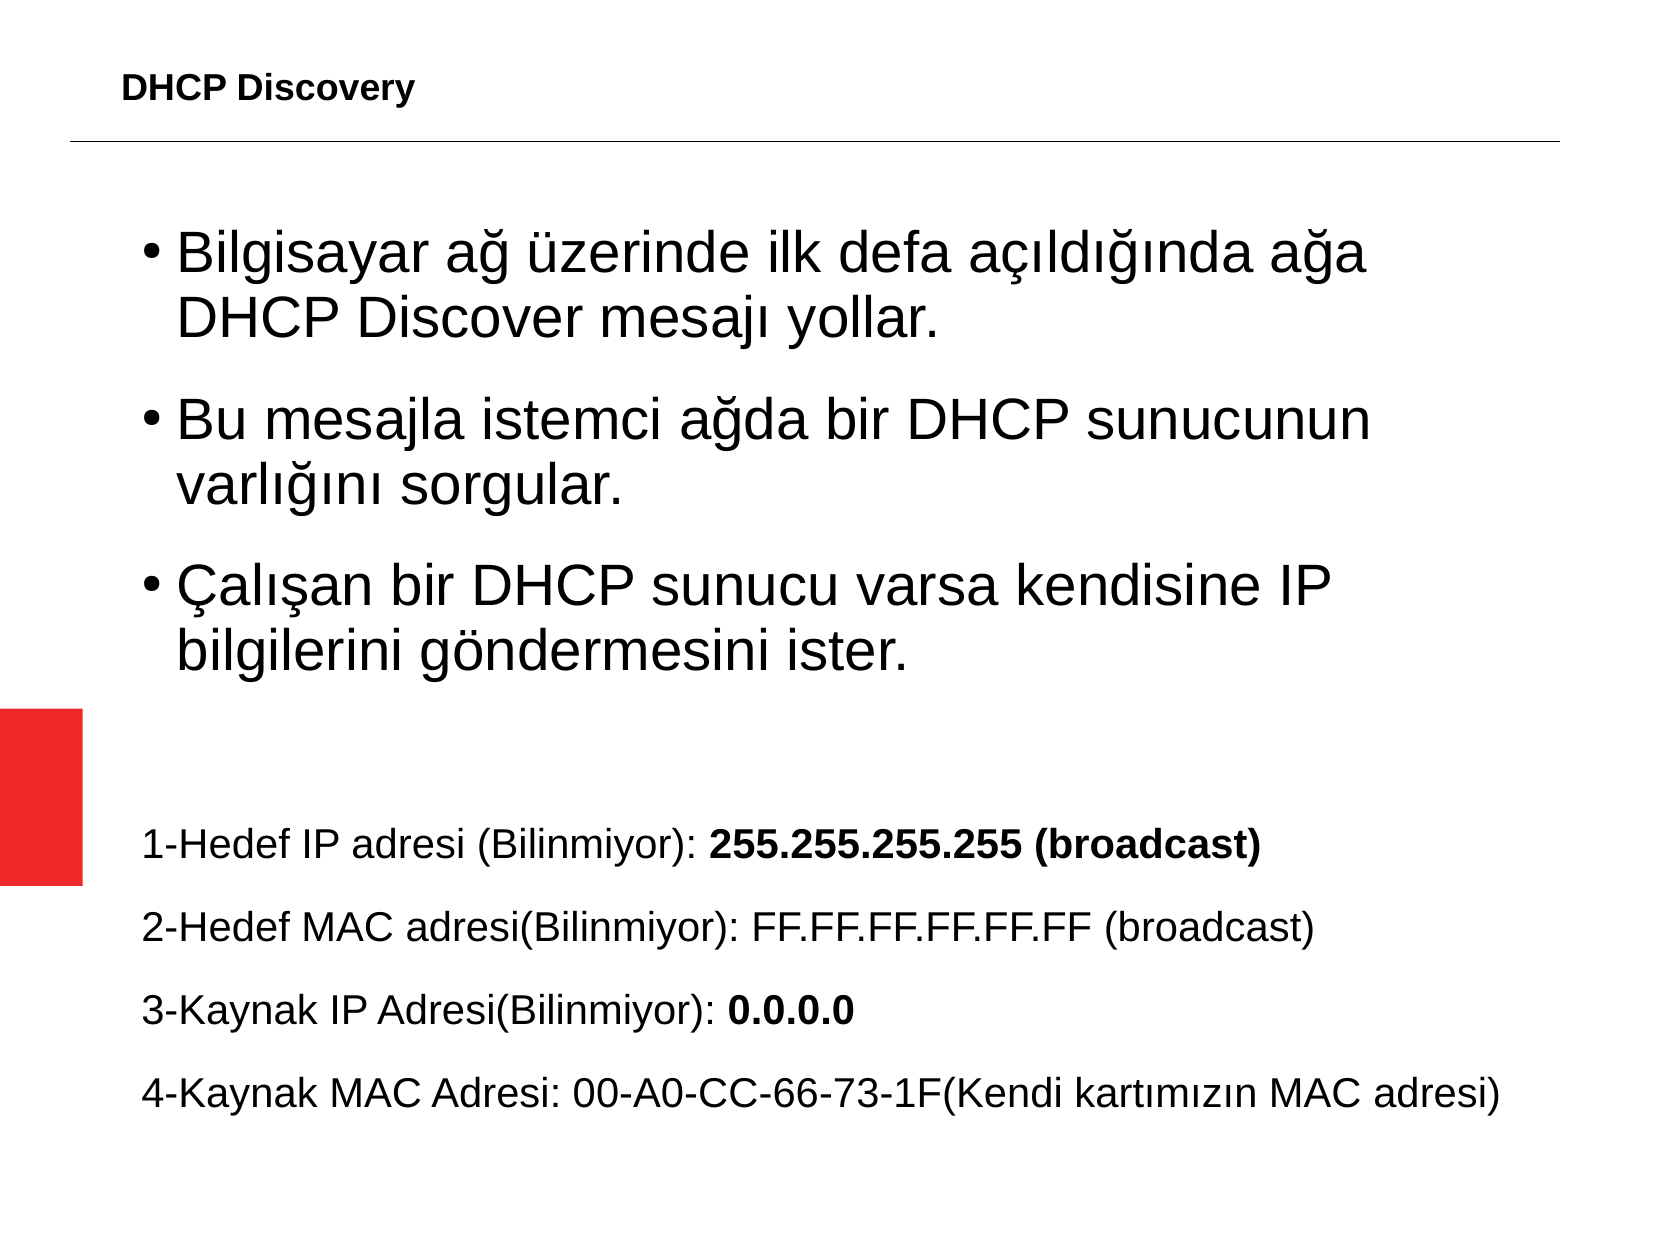

DHCP Discovery
Bilgisayar ağ üzerinde ilk defa açıldığında ağa DHCP Discover mesajı yollar.
Bu mesajla istemci ağda bir DHCP sunucunun varlığını sorgular.
Çalışan bir DHCP sunucu varsa kendisine IP bilgilerini göndermesini ister.
1-Hedef IP adresi (Bilinmiyor): 255.255.255.255 (broadcast)
2-Hedef MAC adresi(Bilinmiyor): FF.FF.FF.FF.FF.FF (broadcast)
3-Kaynak IP Adresi(Bilinmiyor): 0.0.0.0
4-Kaynak MAC Adresi: 00-A0-CC-66-73-1F(Kendi kartımızın MAC adresi)